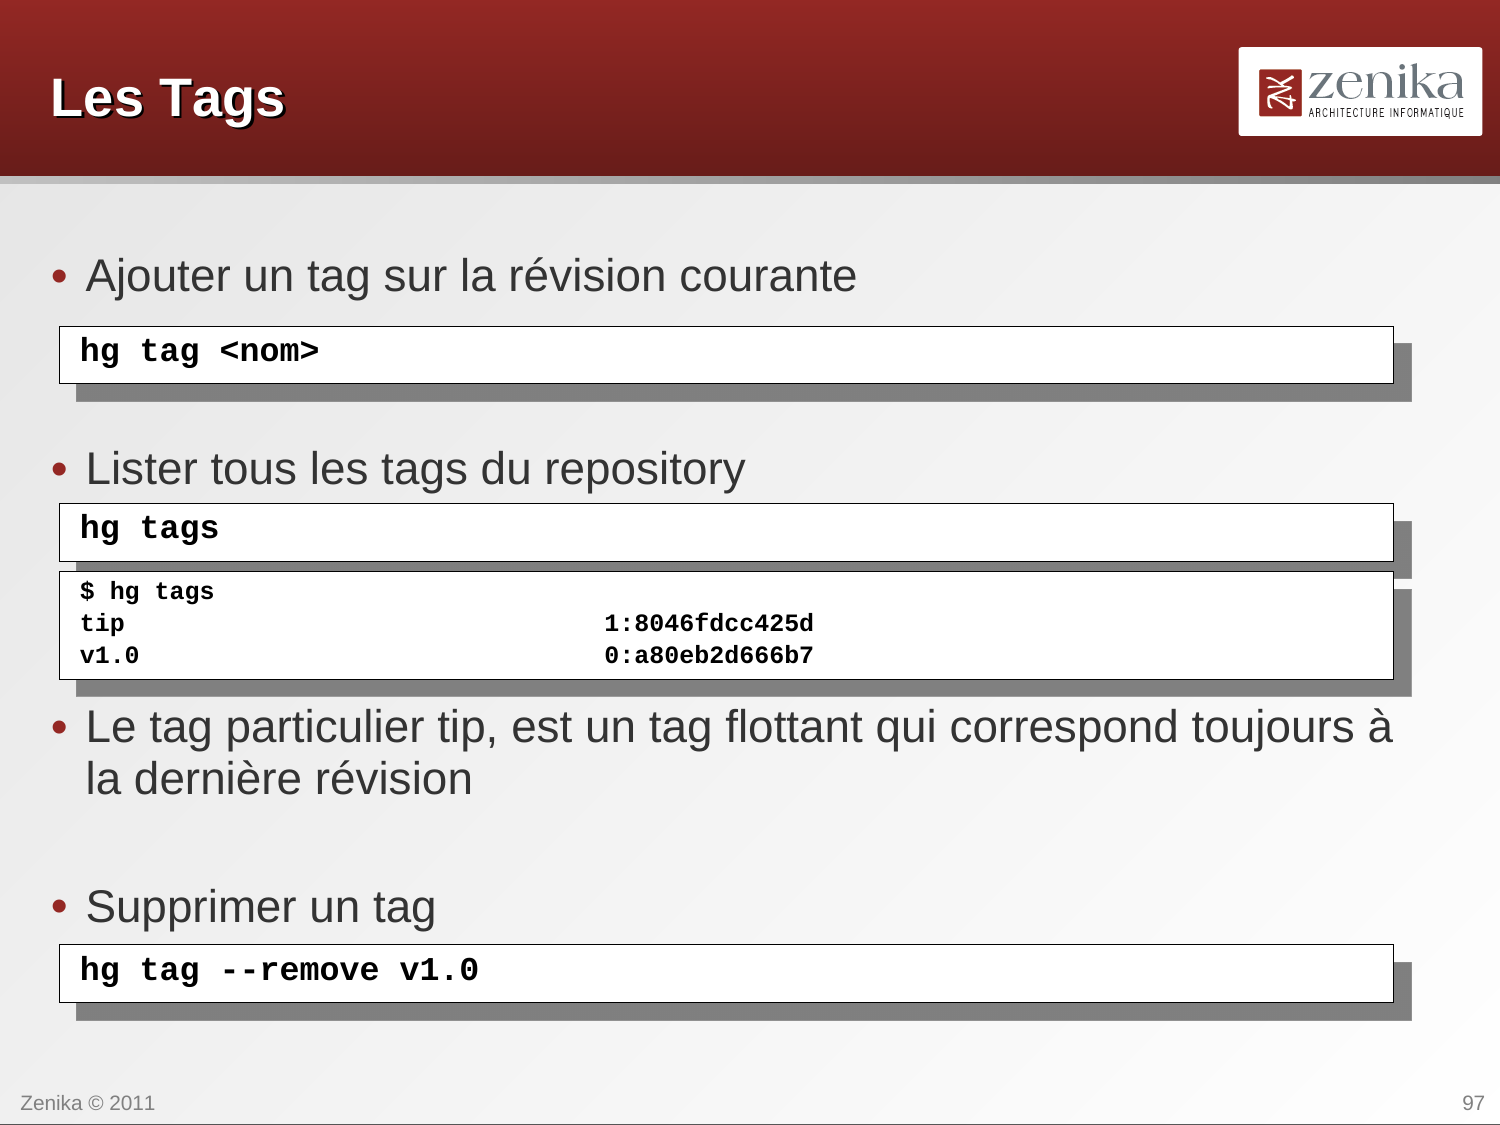

# Les Tags
Ajouter un tag sur la révision courante
Lister tous les tags du repository
Le tag particulier tip, est un tag flottant qui correspond toujours à la dernière révision
Supprimer un tag
hg tag <nom>
hg tags
$ hg tags
tip 1:8046fdcc425d
v1.0 0:a80eb2d666b7
hg tag --remove v1.0